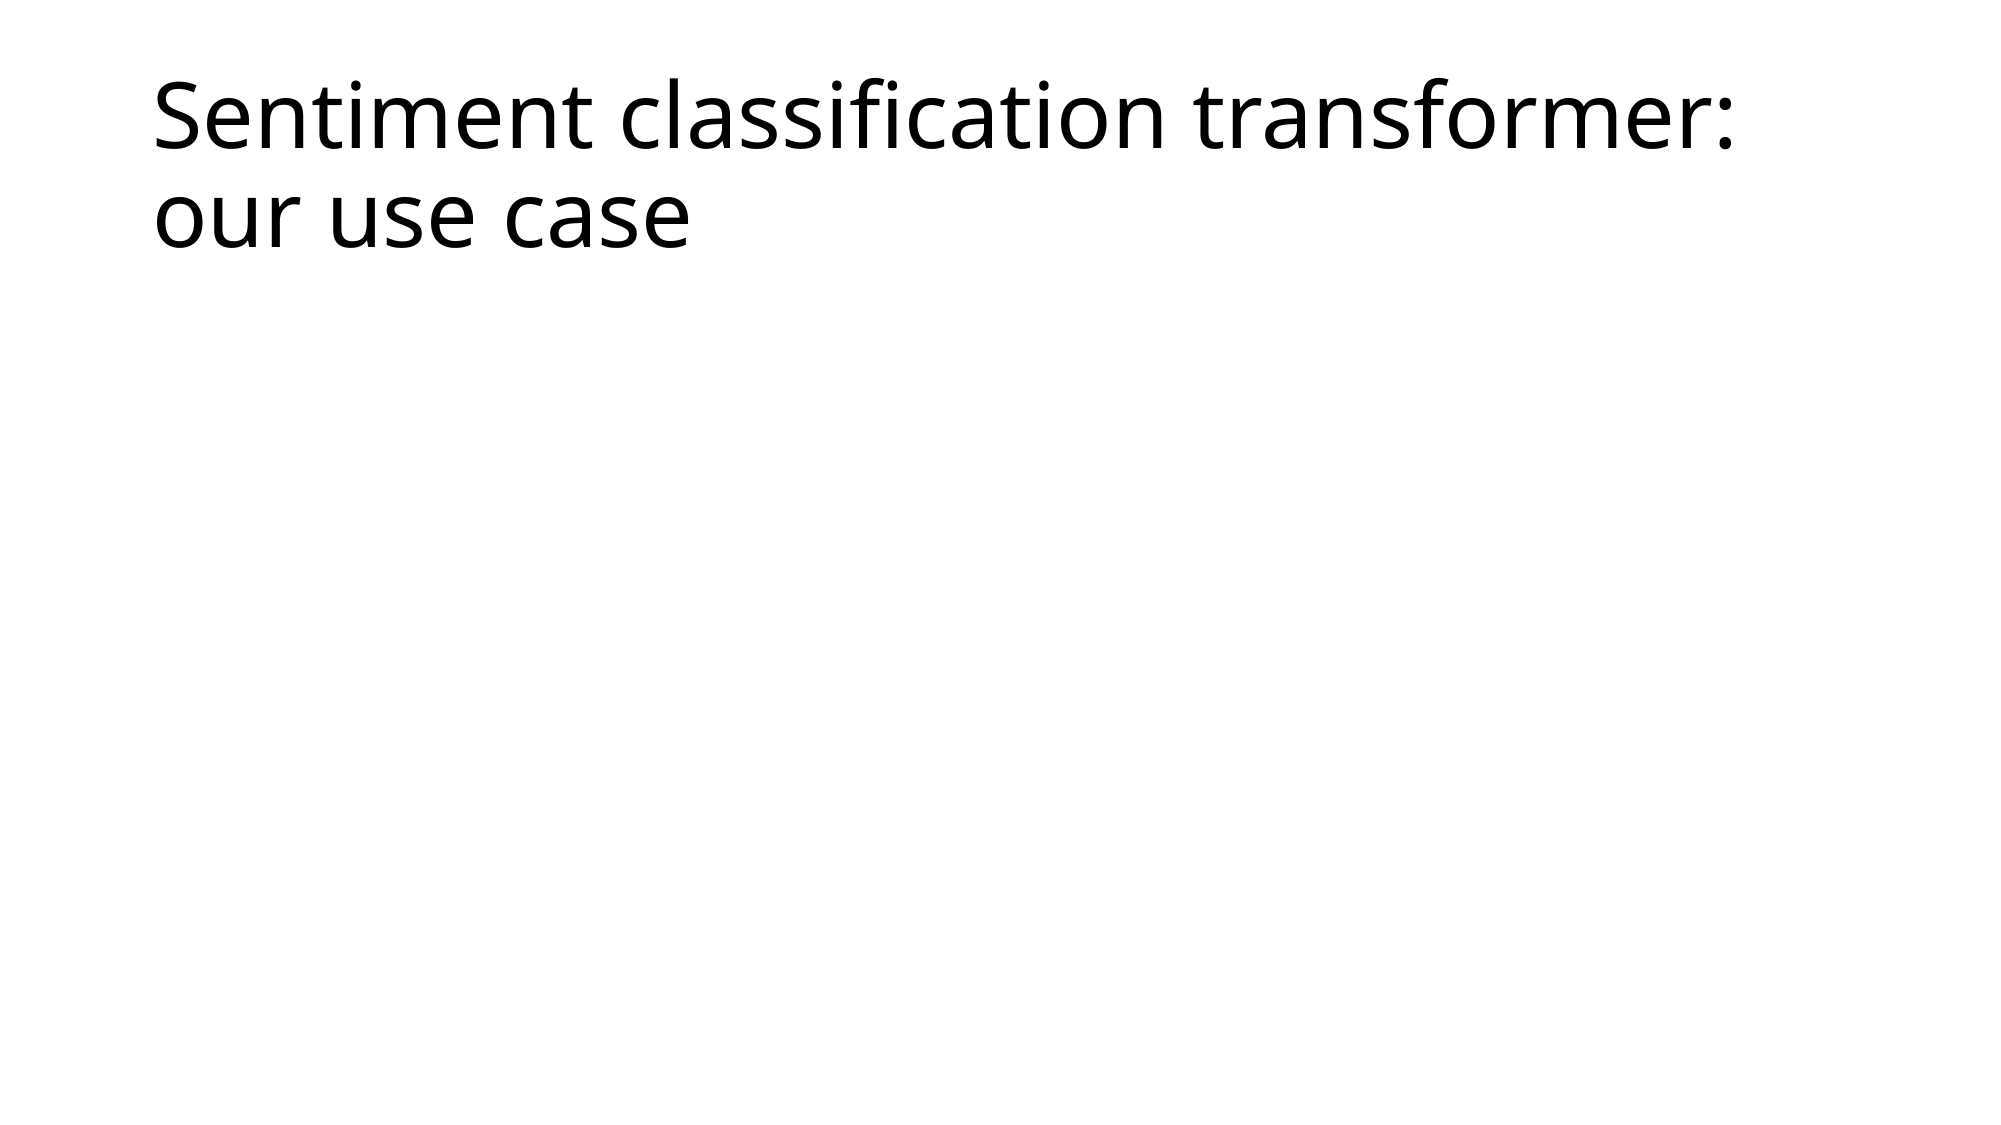

# Sentiment classification transformer: our use case